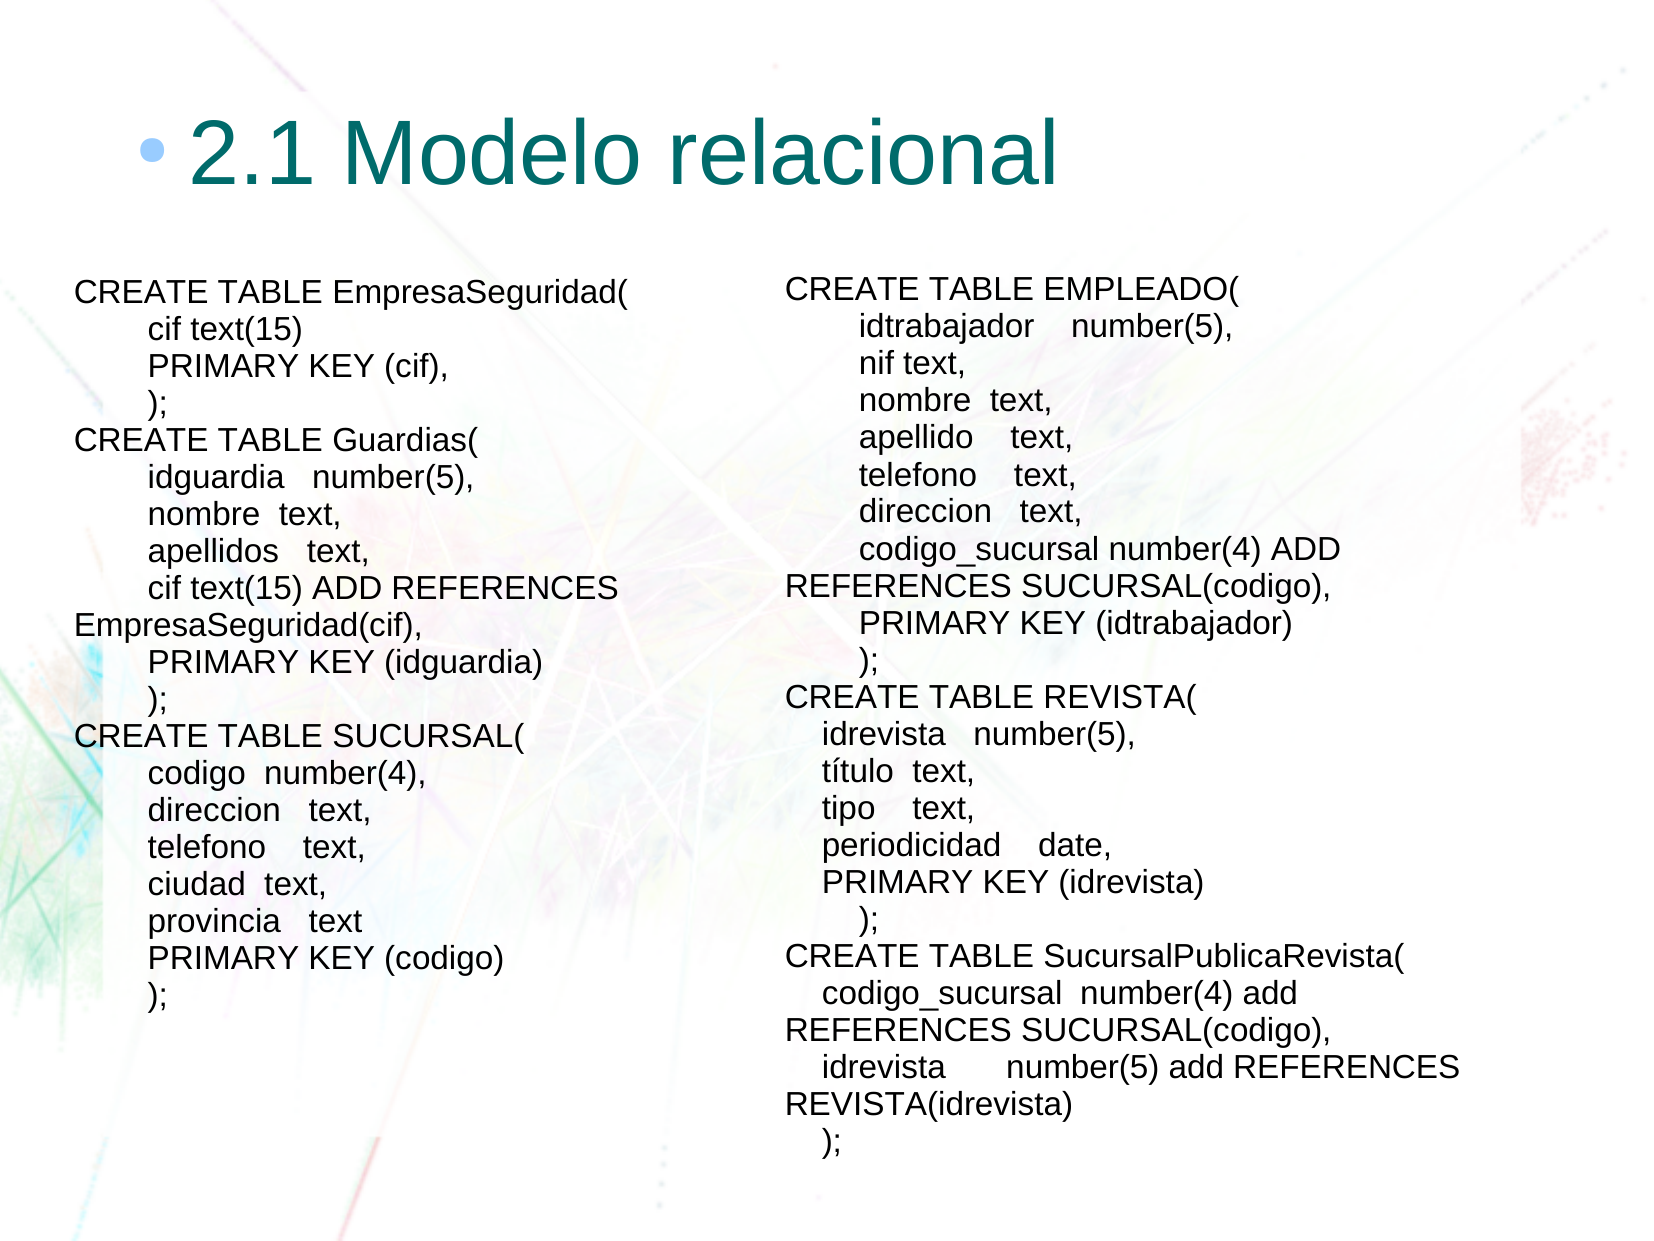

# 2.1 Modelo relacional
CREATE TABLE EMPLEADO(
	idtrabajador number(5),
	nif text,
	nombre text,
	apellido text,
	telefono text,
	direccion text,
	codigo_sucursal number(4) ADD REFERENCES SUCURSAL(codigo),
	PRIMARY KEY (idtrabajador)
	);
CREATE TABLE REVISTA(
 idrevista number(5),
 título text,
 tipo text,
 periodicidad date,
 PRIMARY KEY (idrevista)
	);
CREATE TABLE SucursalPublicaRevista(
 codigo_sucursal	number(4) add REFERENCES SUCURSAL(codigo),
 idrevista	number(5) add REFERENCES REVISTA(idrevista)
 );
CREATE TABLE EmpresaSeguridad(
	cif text(15)
	PRIMARY KEY (cif),
	);
CREATE TABLE Guardias(
	idguardia number(5),
	nombre text,
	apellidos text,
	cif text(15) ADD REFERENCES EmpresaSeguridad(cif),
	PRIMARY KEY (idguardia)
	);
CREATE TABLE SUCURSAL(
	codigo number(4),
	direccion text,
	telefono text,
	ciudad text,
	provincia text
	PRIMARY KEY (codigo)
	);